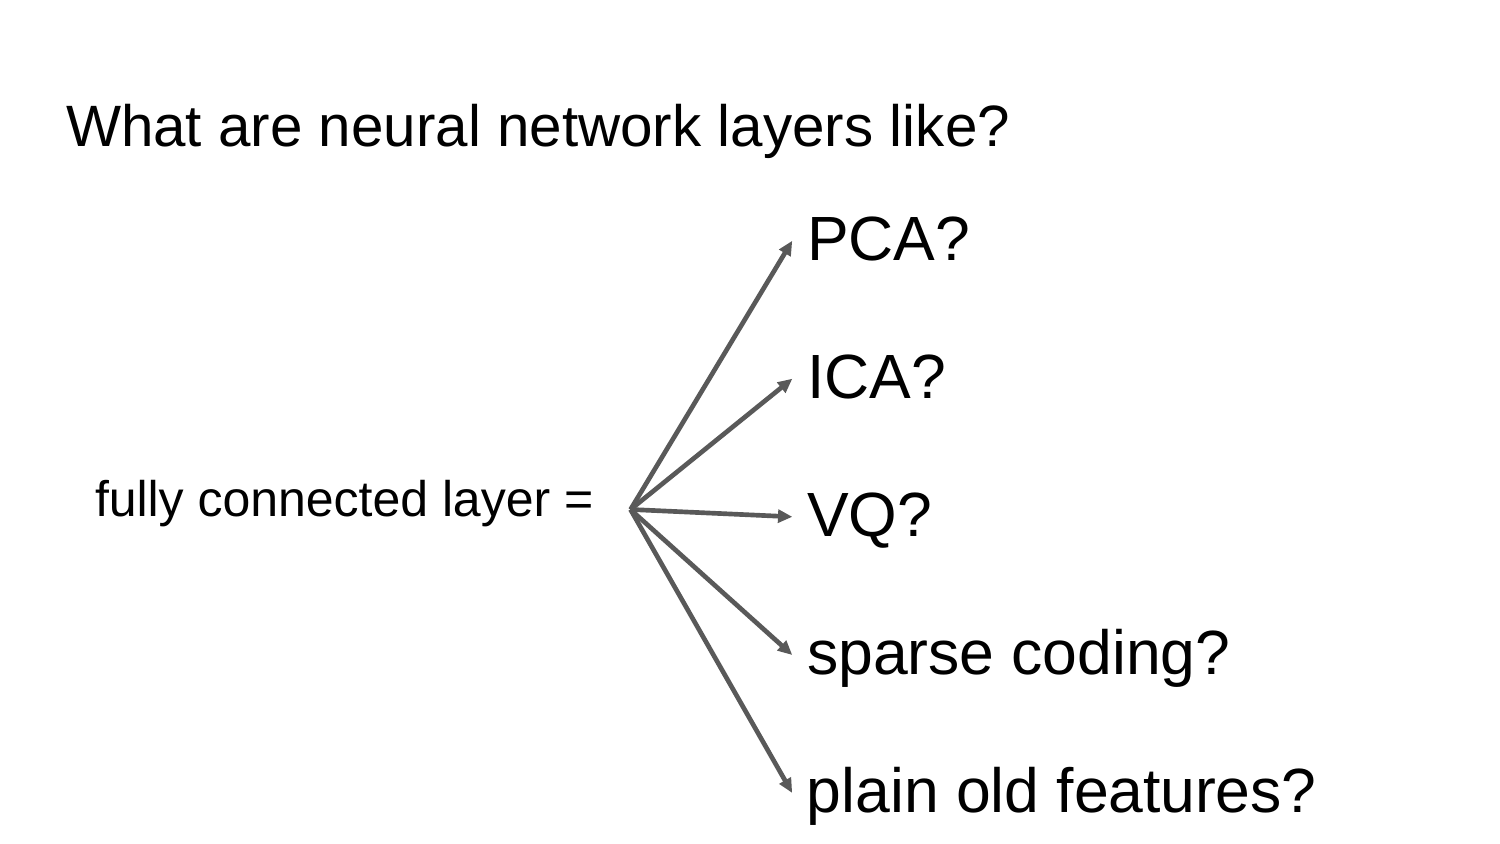

# What are neural network layers like?
PCA?
ICA?
fully connected layer =
VQ?
sparse coding?
plain old features?